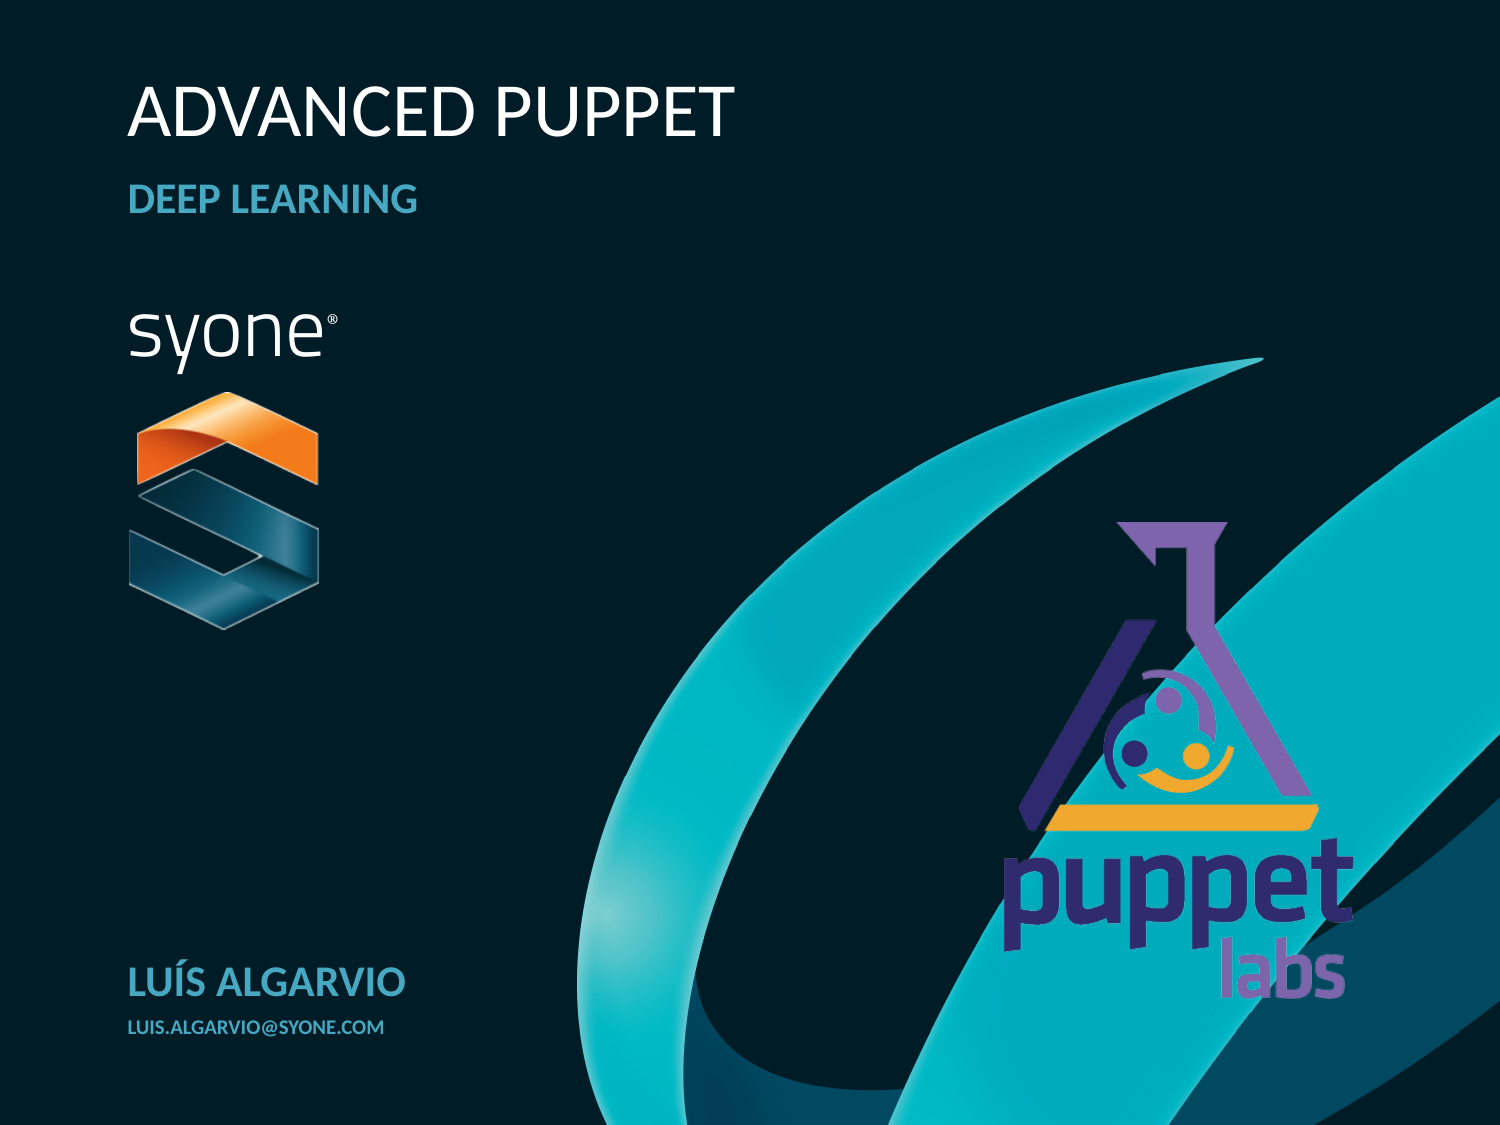

# ADVANCED PUPPET
Deep Learning
Luís Algarvio
Luis.algarvio@syone.com